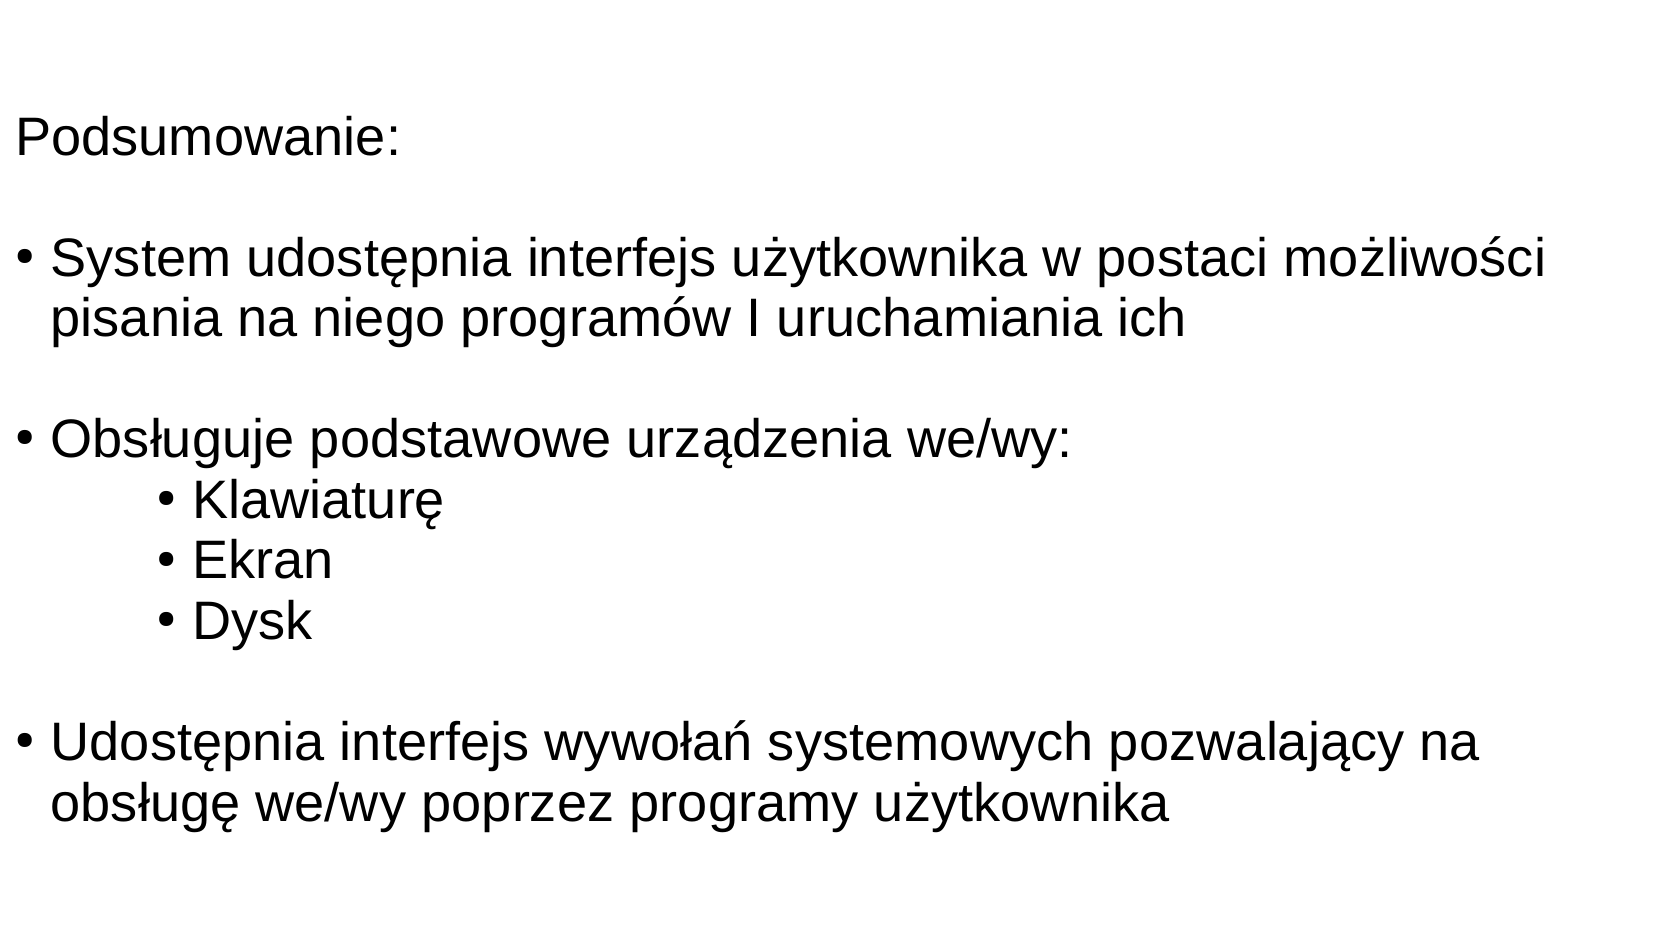

# Podsumowanie:
System udostępnia interfejs użytkownika w postaci możliwości pisania na niego programów I uruchamiania ich
Obsługuje podstawowe urządzenia we/wy:
Klawiaturę
Ekran
Dysk
Udostępnia interfejs wywołań systemowych pozwalający na obsługę we/wy poprzez programy użytkownika